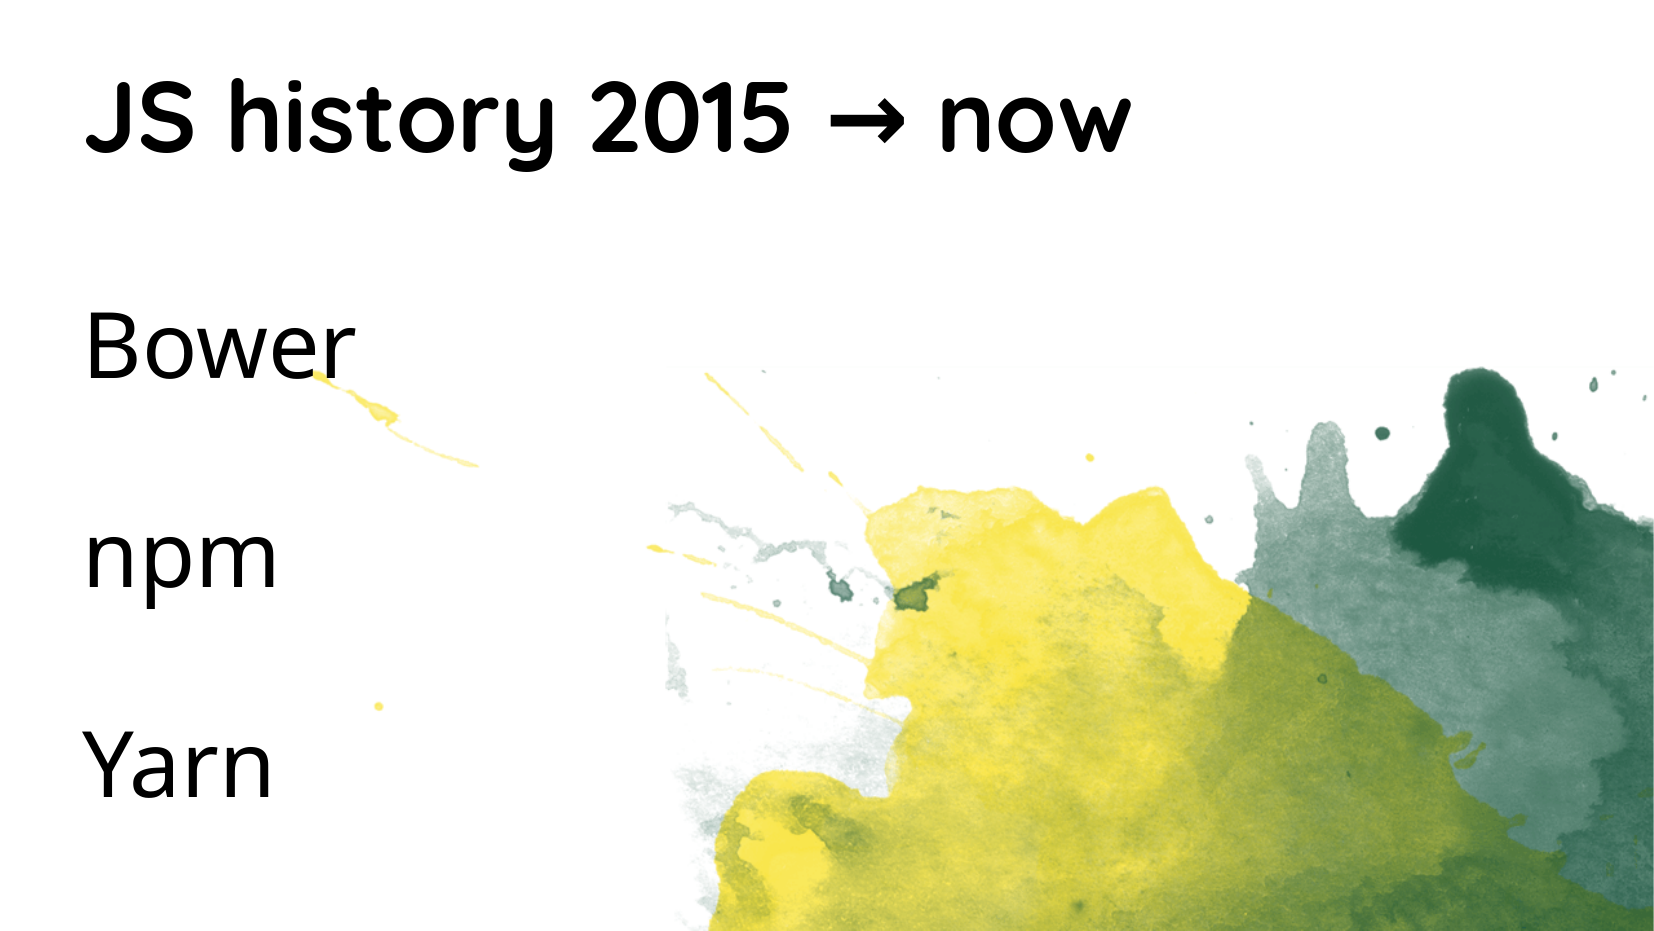

# JS history 2015 → now
Bower
npm
Yarn